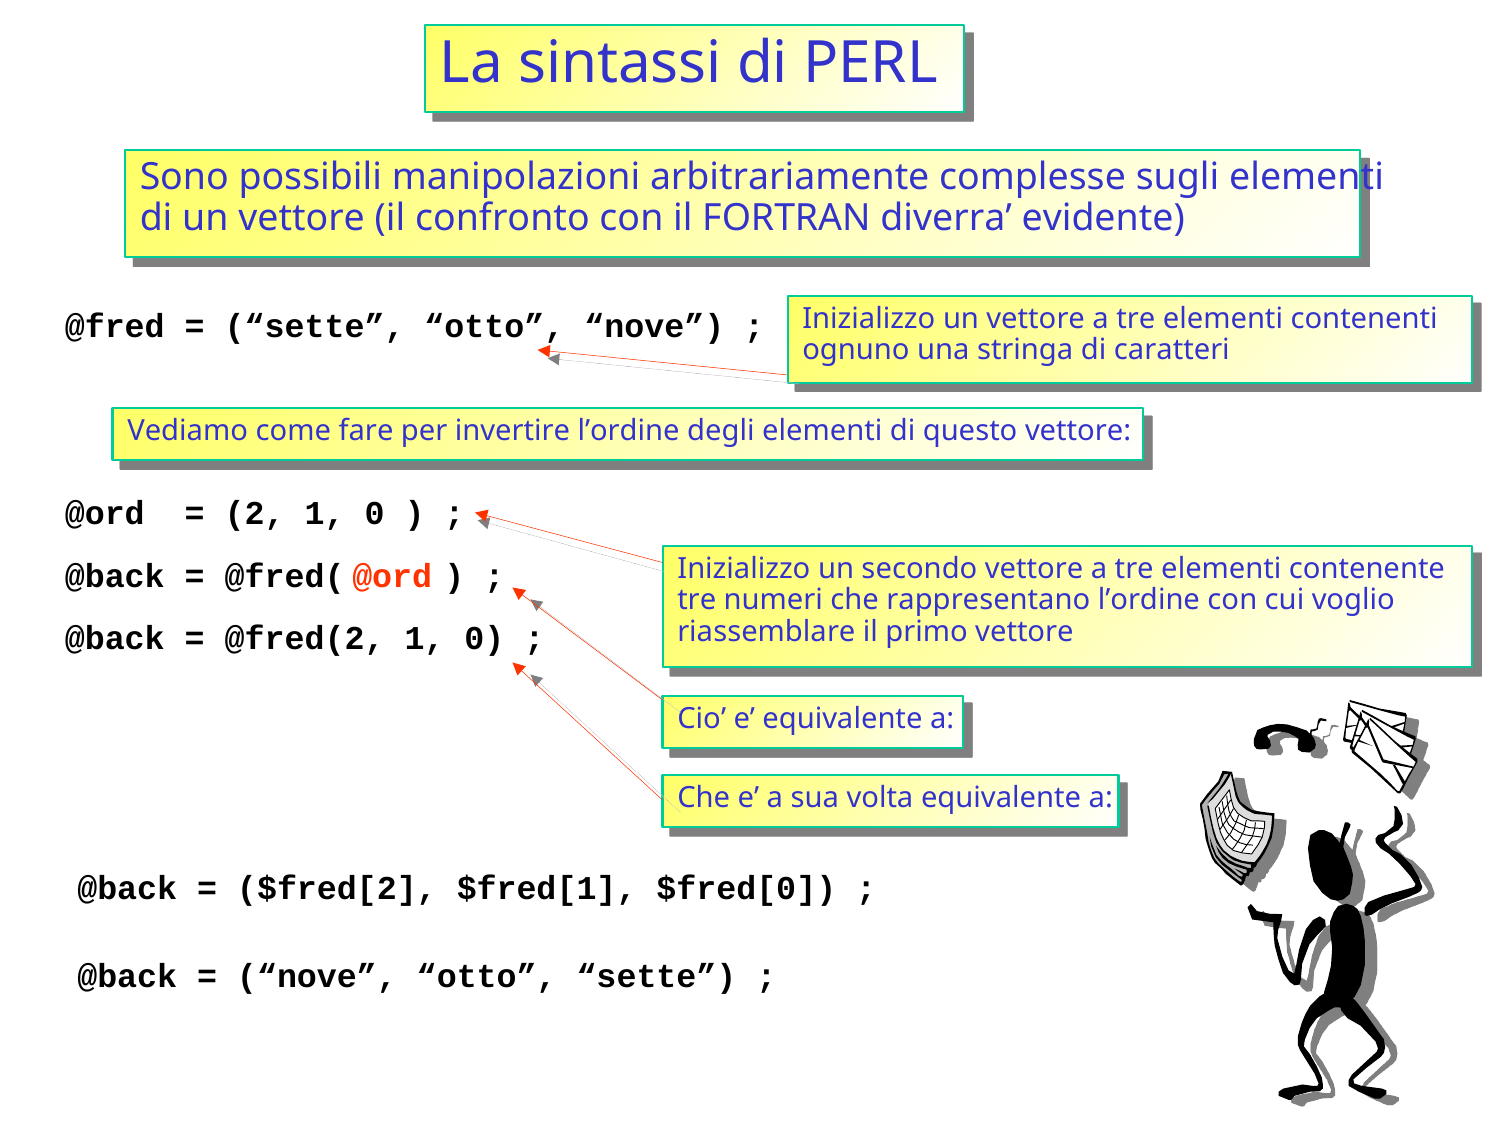

La sintassi di PERL
Sono possibili manipolazioni arbitrariamente complesse sugli elementi
di un vettore (il confronto con il FORTRAN diverra’ evidente)
Inizializzo un vettore a tre elementi contenenti
ognuno una stringa di caratteri
@fred = (“sette”, “otto”, “nove”) ;
Vediamo come fare per invertire l’ordine degli elementi di questo vettore:
@ord = (2, 1, 0 ) ;
Inizializzo un secondo vettore a tre elementi contenente
tre numeri che rappresentano l’ordine con cui voglio
riassemblare il primo vettore
@back = @fred( ) ;
@ord
Cio’ e’ equivalente a:
@back = @fred(2, 1, 0) ;
Che e’ a sua volta equivalente a:
@back = ($fred[2], $fred[1], $fred[0]) ;
@back = (“nove”, “otto”, “sette”) ;